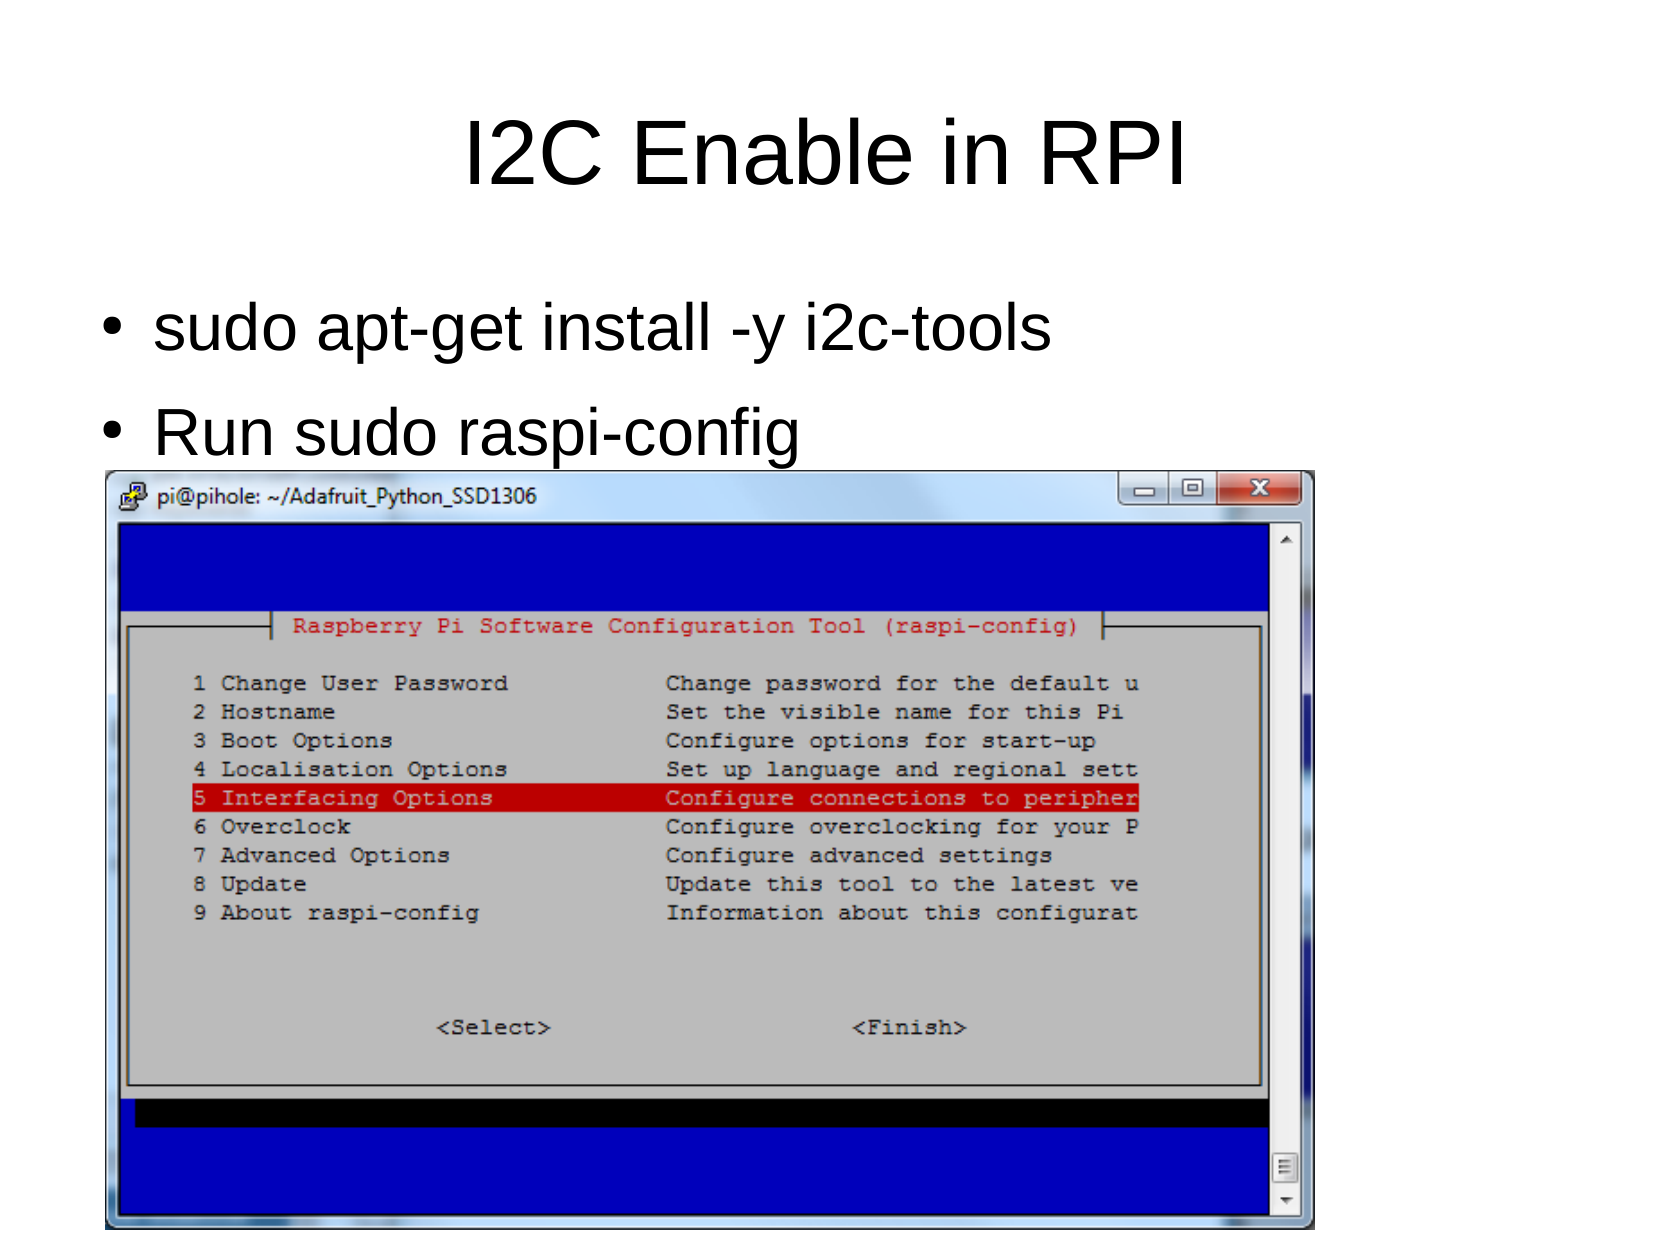

# I2C Enable in RPI
sudo apt-get install -y i2c-tools
Run sudo raspi-config